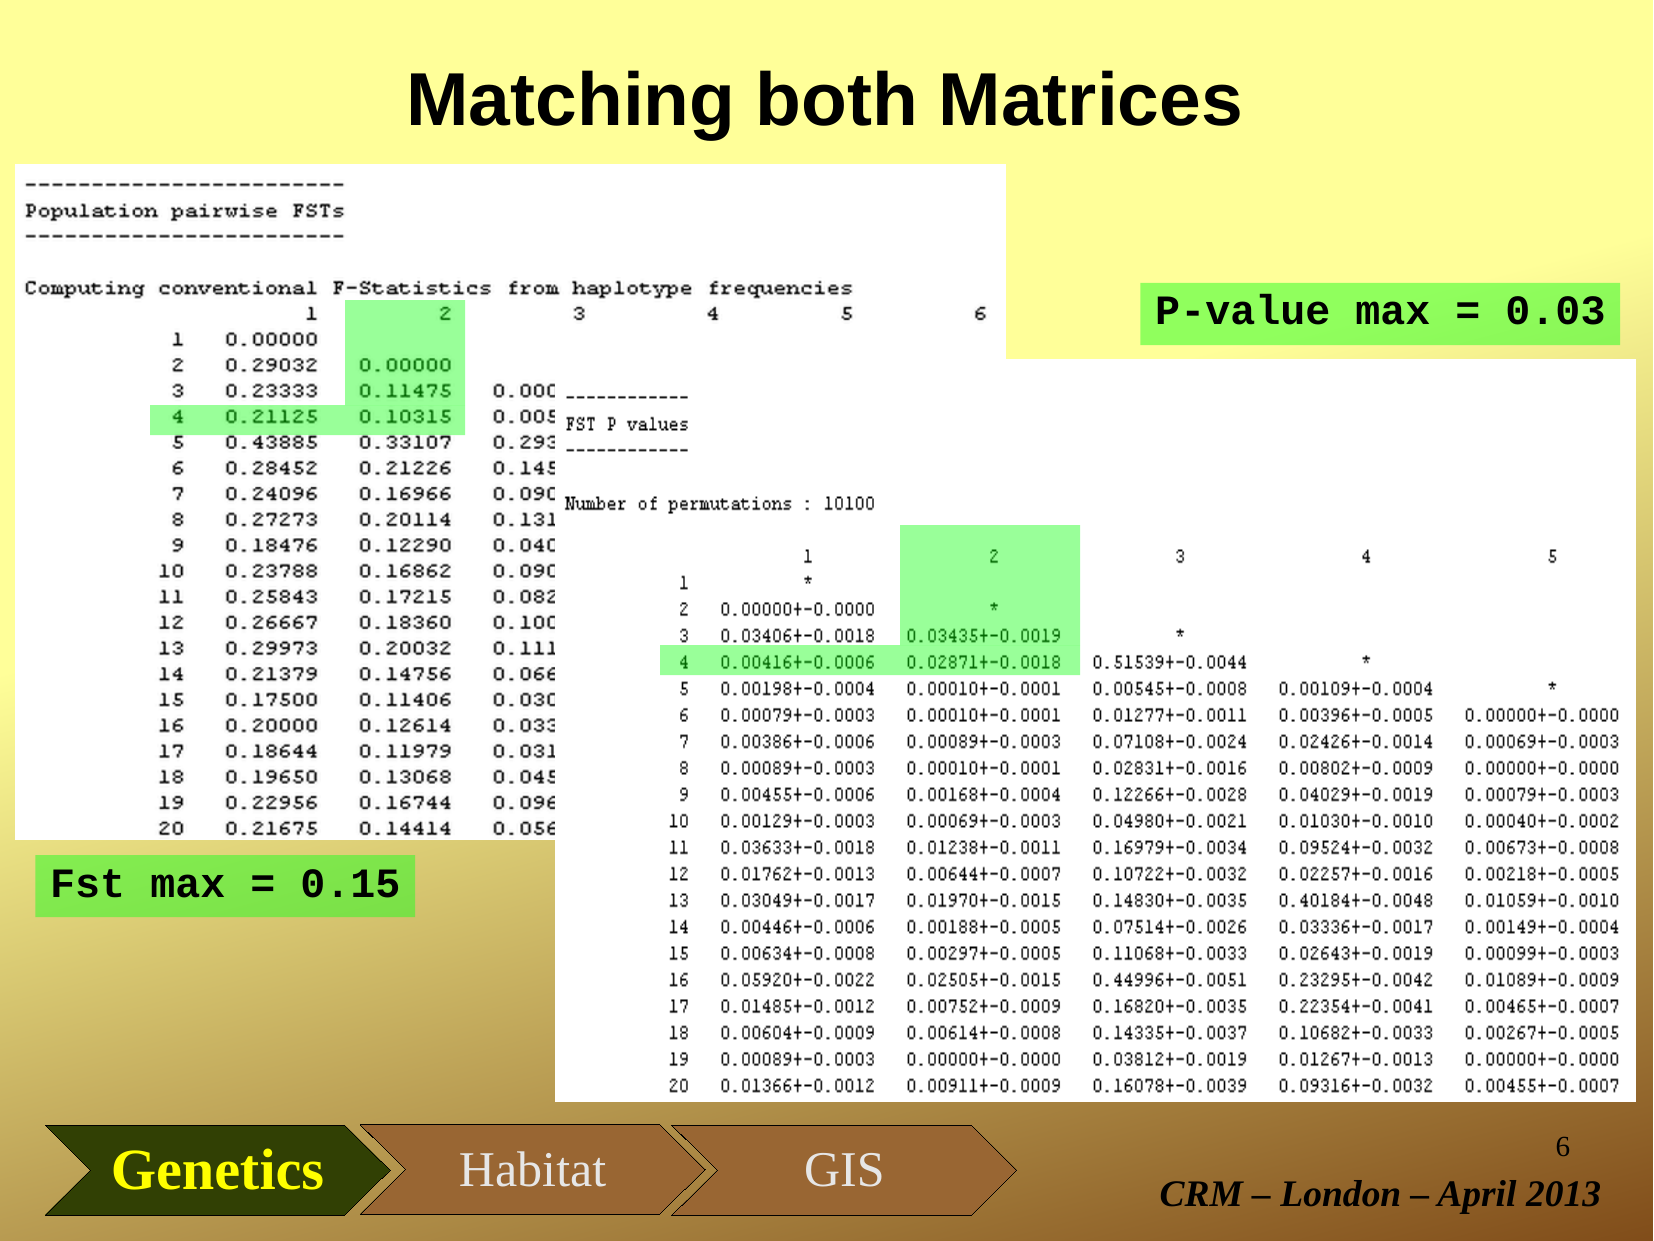

# Matching both Matrices
P-value max = 0.03
Fst max = 0.15